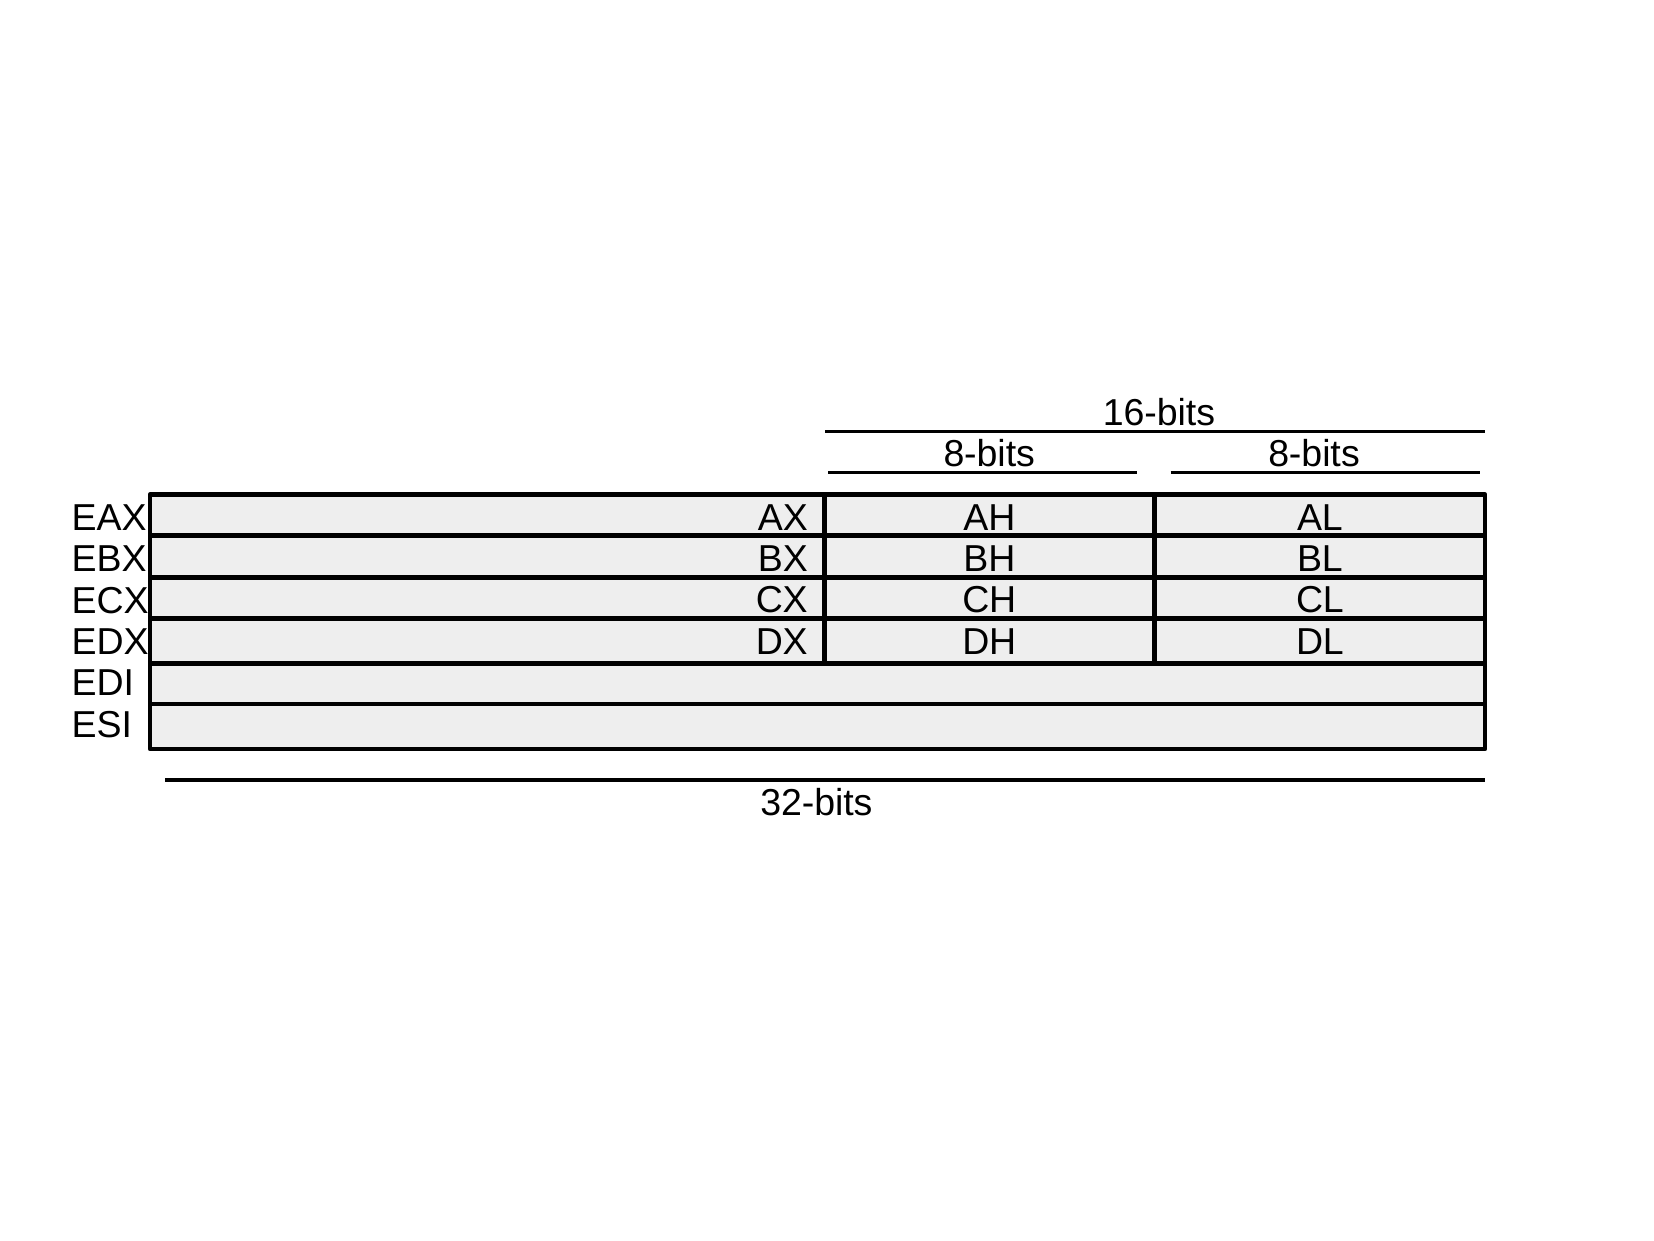

16-bits
8-bits
8-bits
EAX
AX
AH
AL
EBX
BX
BH
BL
ECX
CX
CH
CL
EDX
DX
DH
DL
EDI
ESI
32-bits